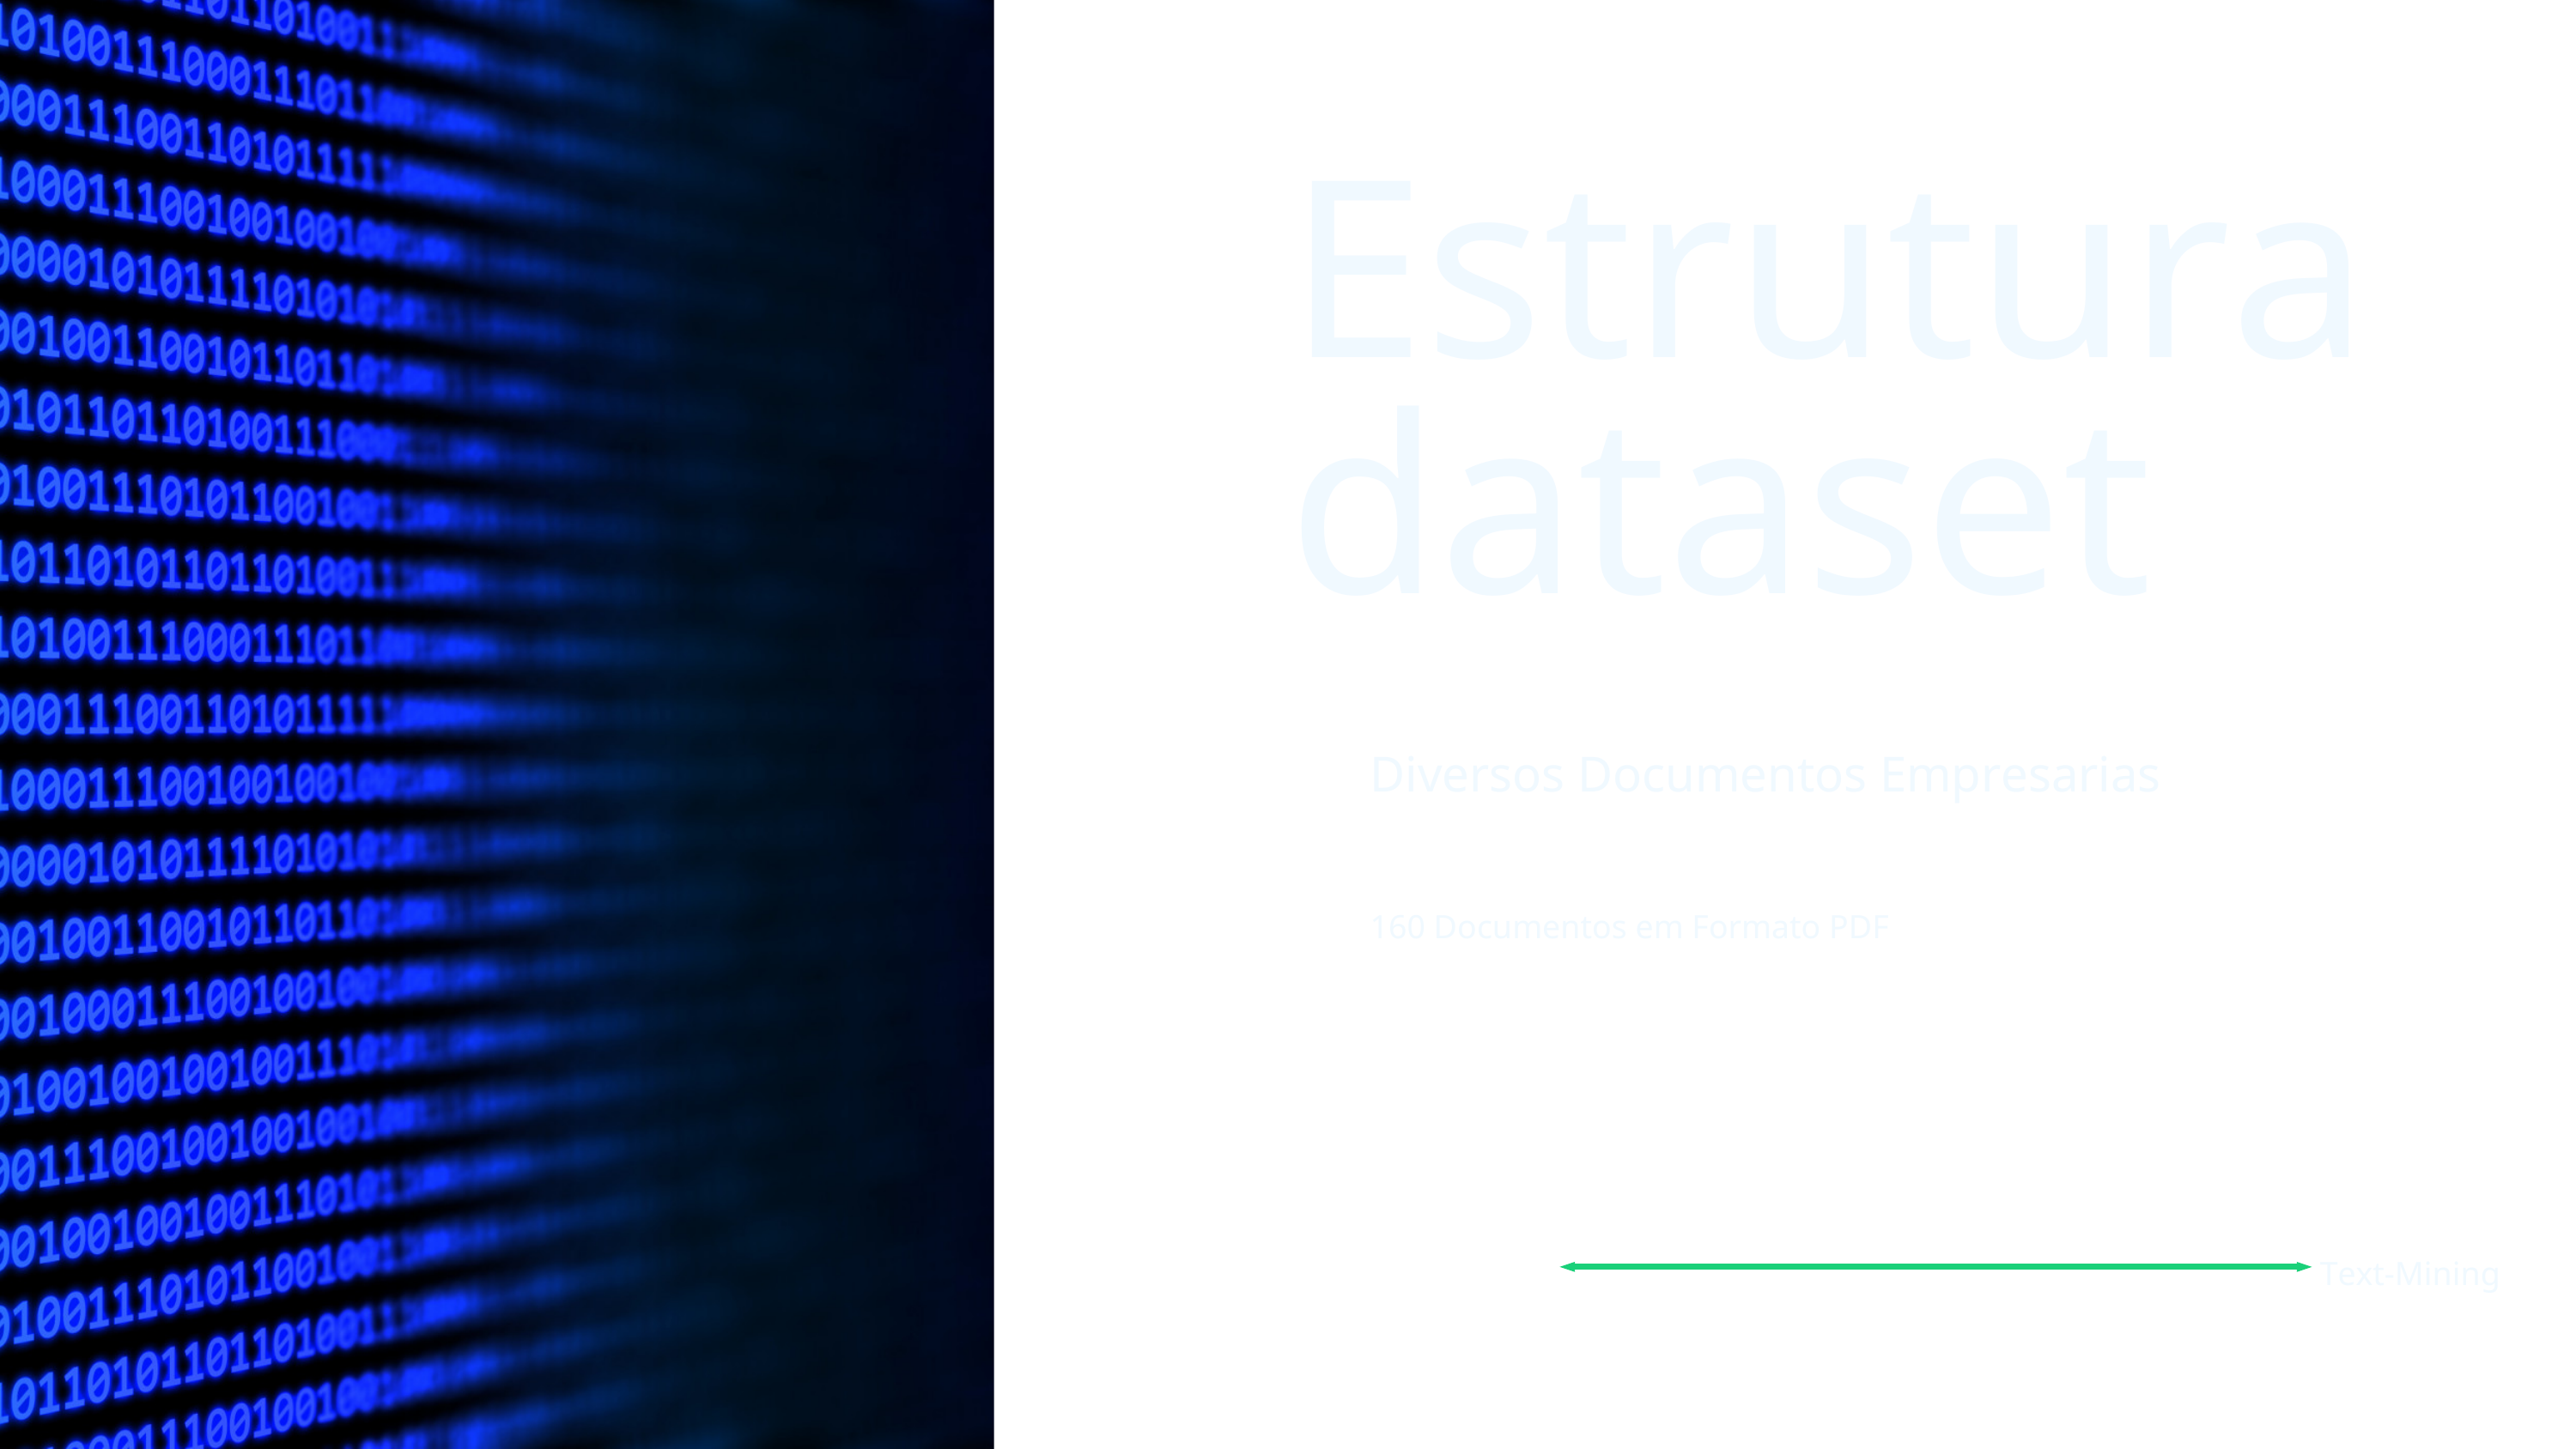

Estrutura dataset
Diversos Documentos Empresarias
160 Documentos em Formato PDF
Text-Mining